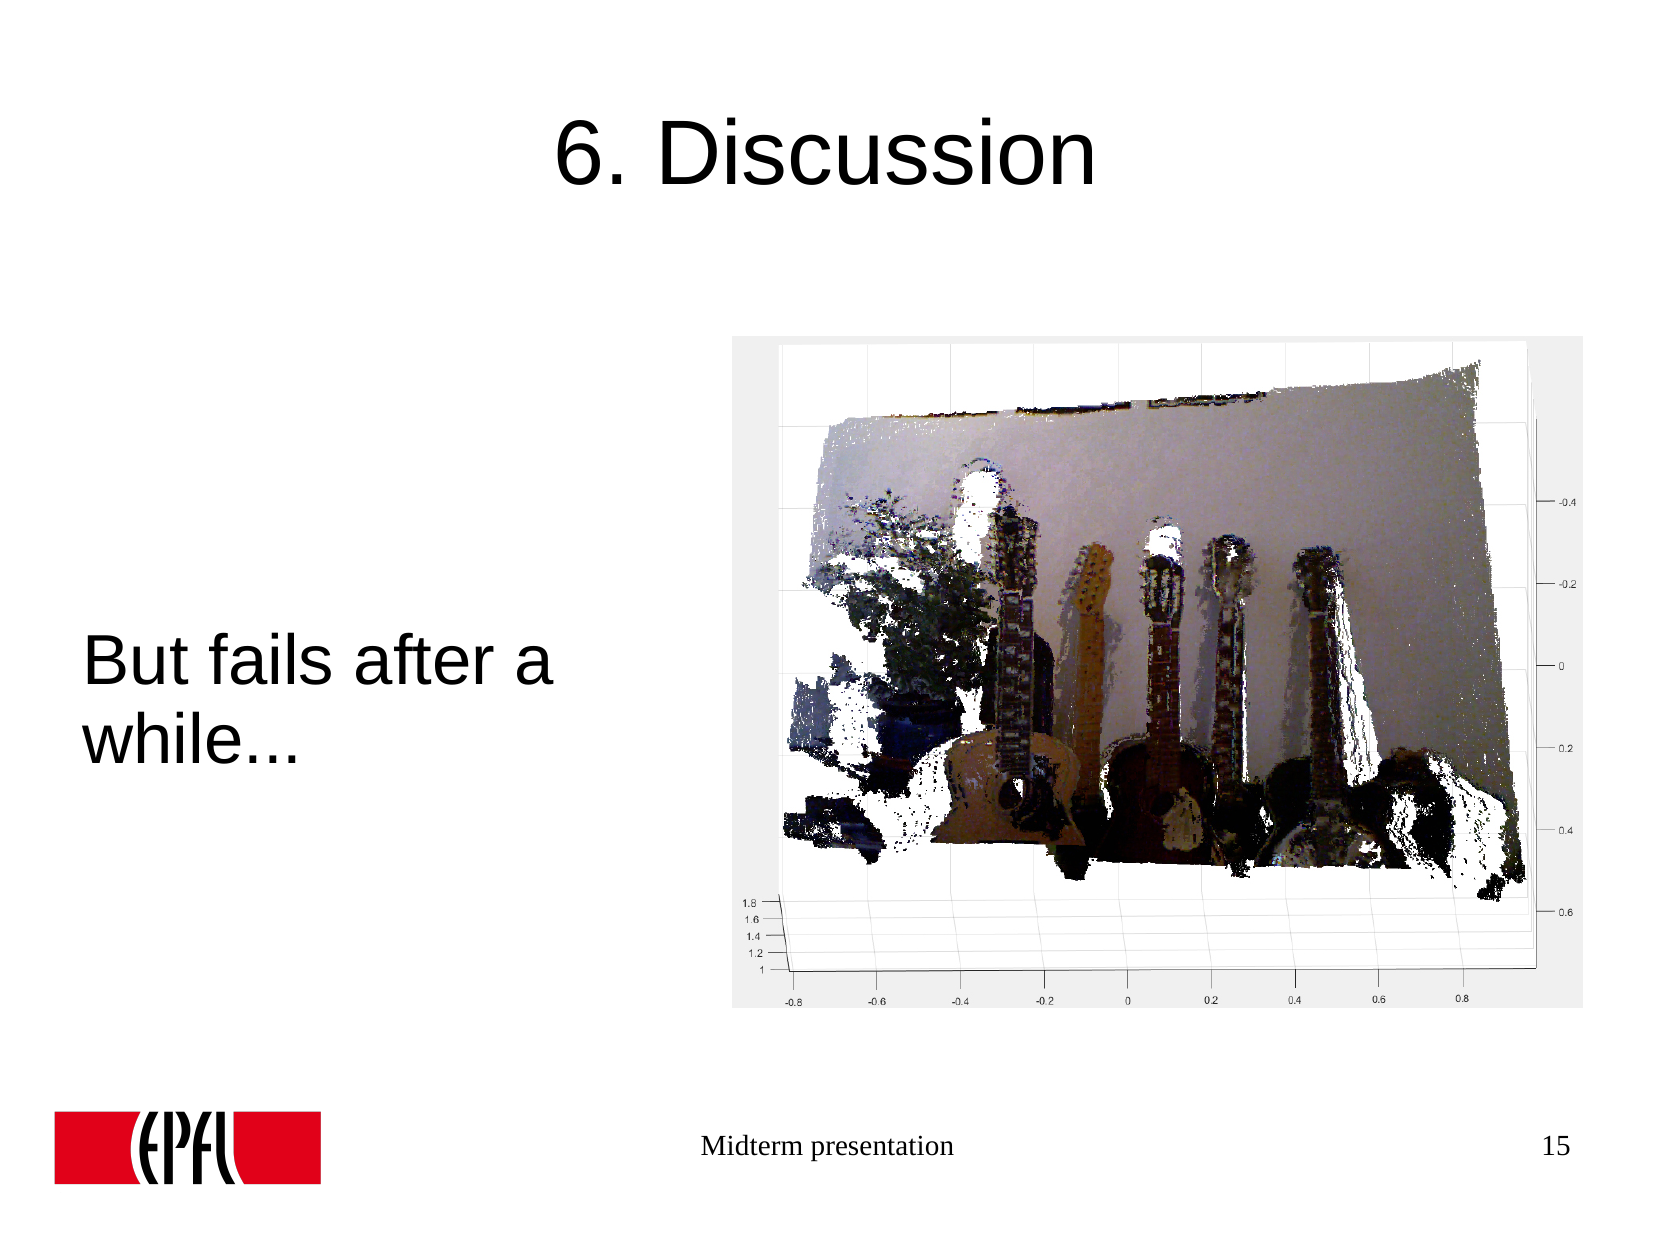

# 6. Discussion
But fails after a while...
Midterm presentation
15